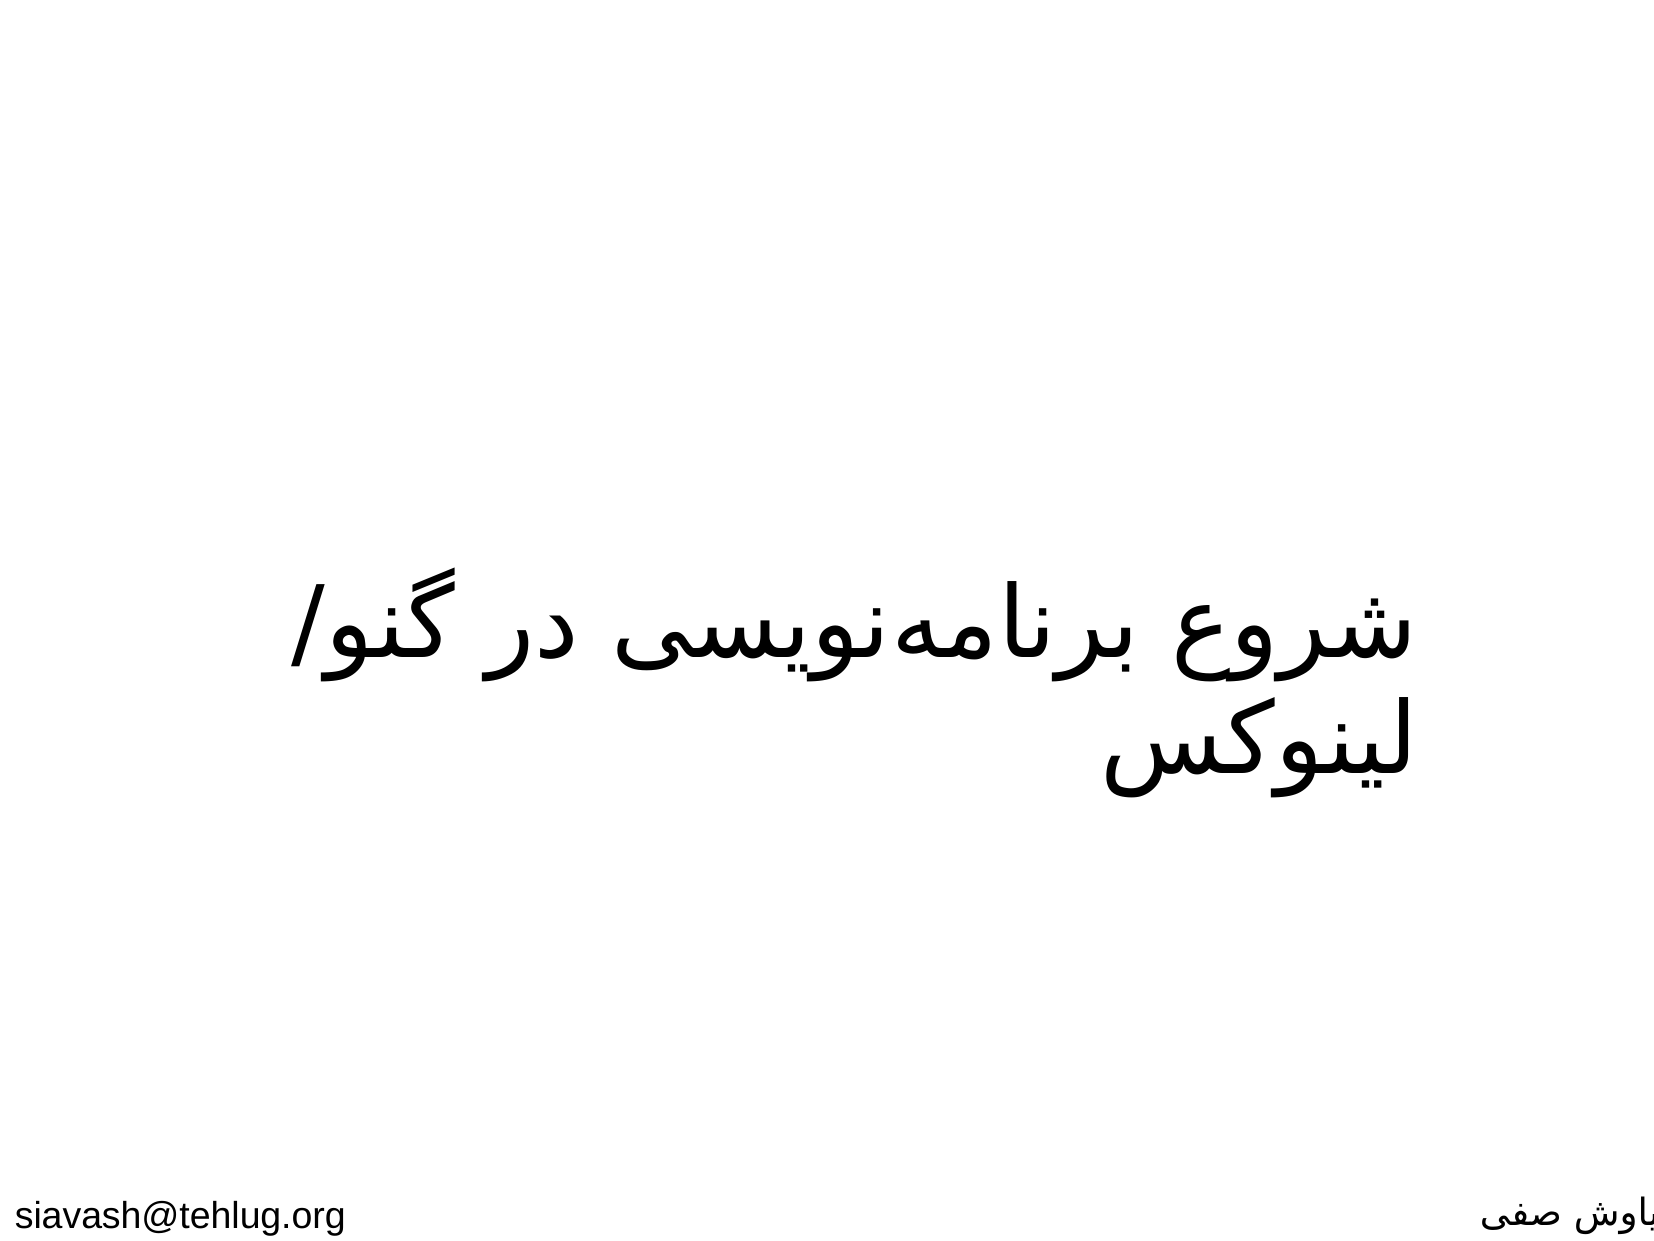

شروع برنامه‌نویسی در گنو/ لینوکس
سیاوش صفی
siavash@tehlug.org